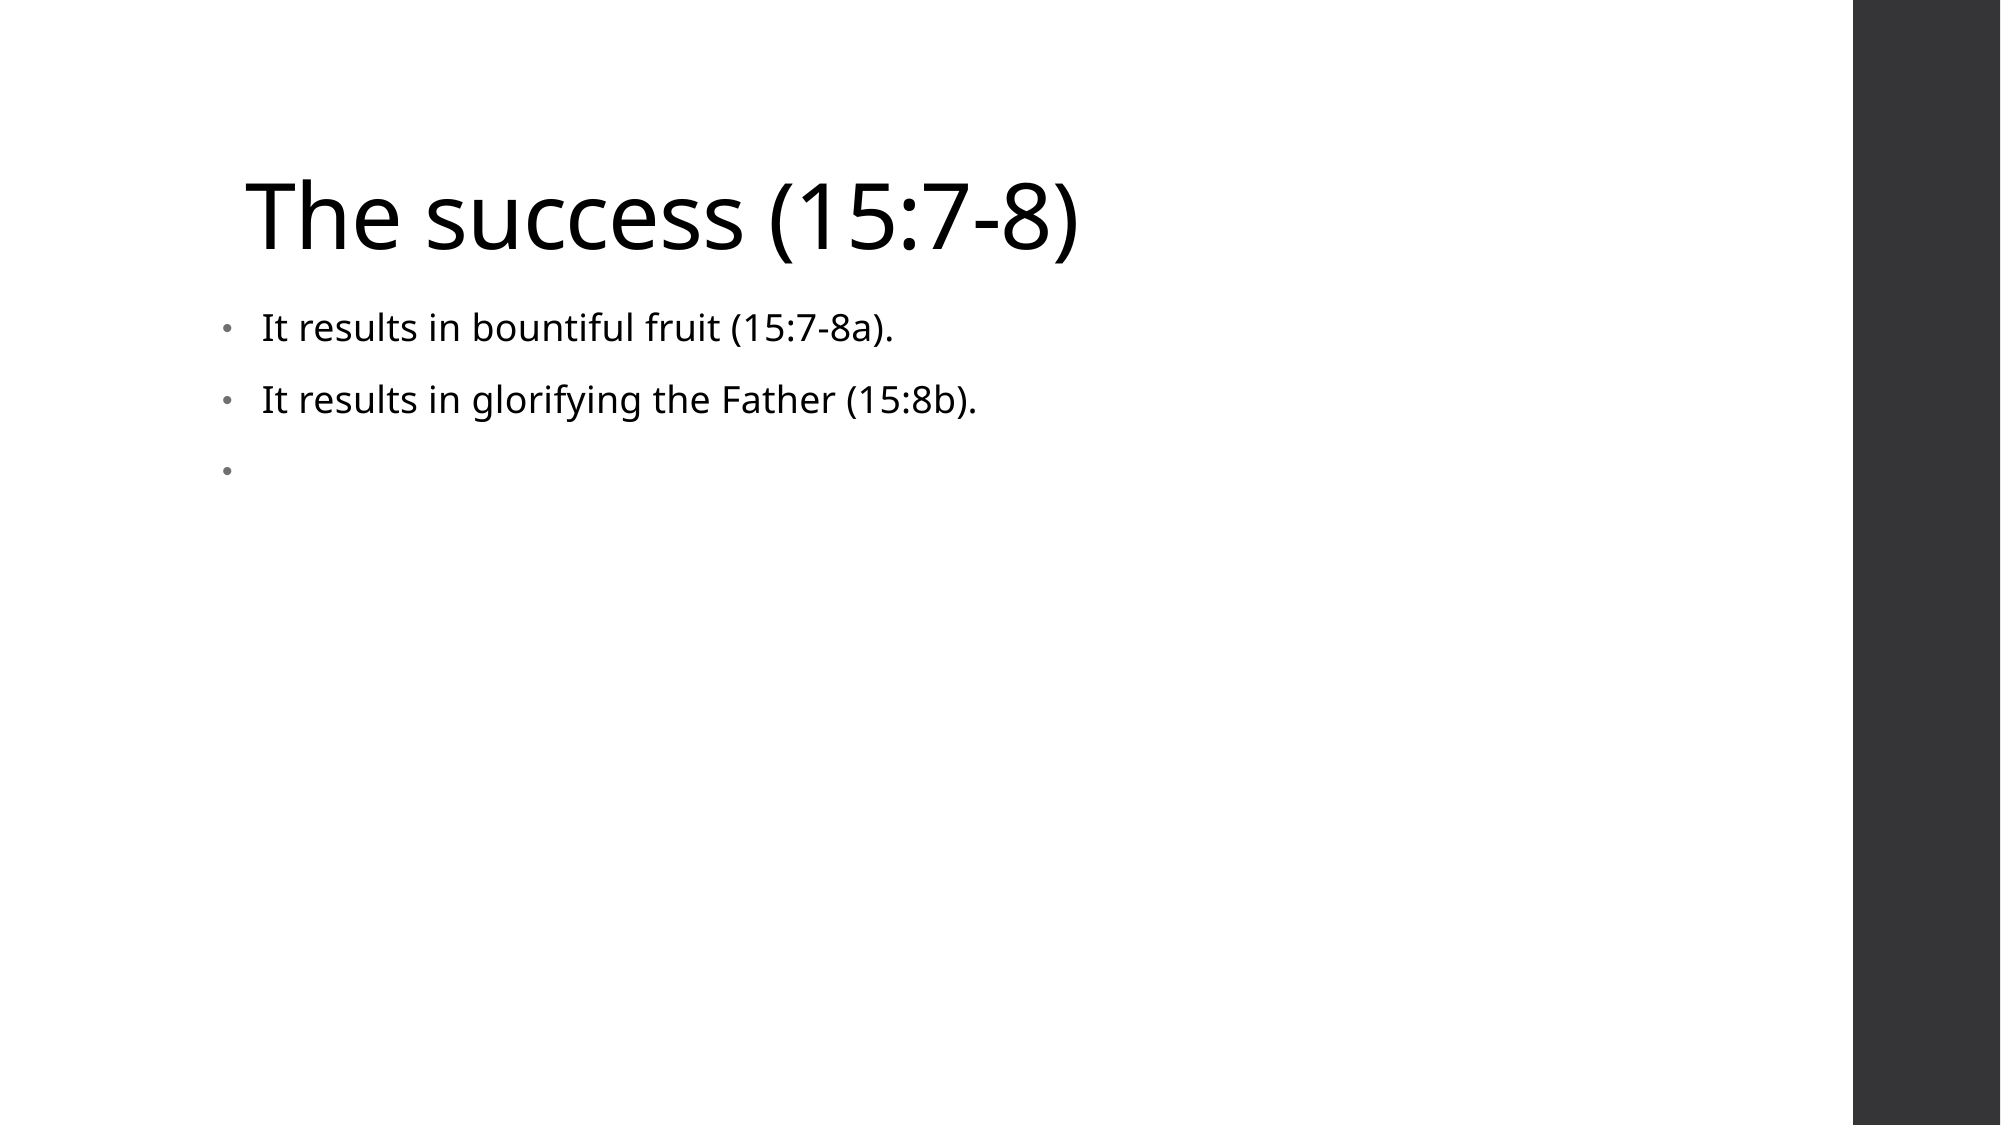

# The success (15:7-8)
 It results in bountiful fruit (15:7-8a).
 It results in glorifying the Father (15:8b).